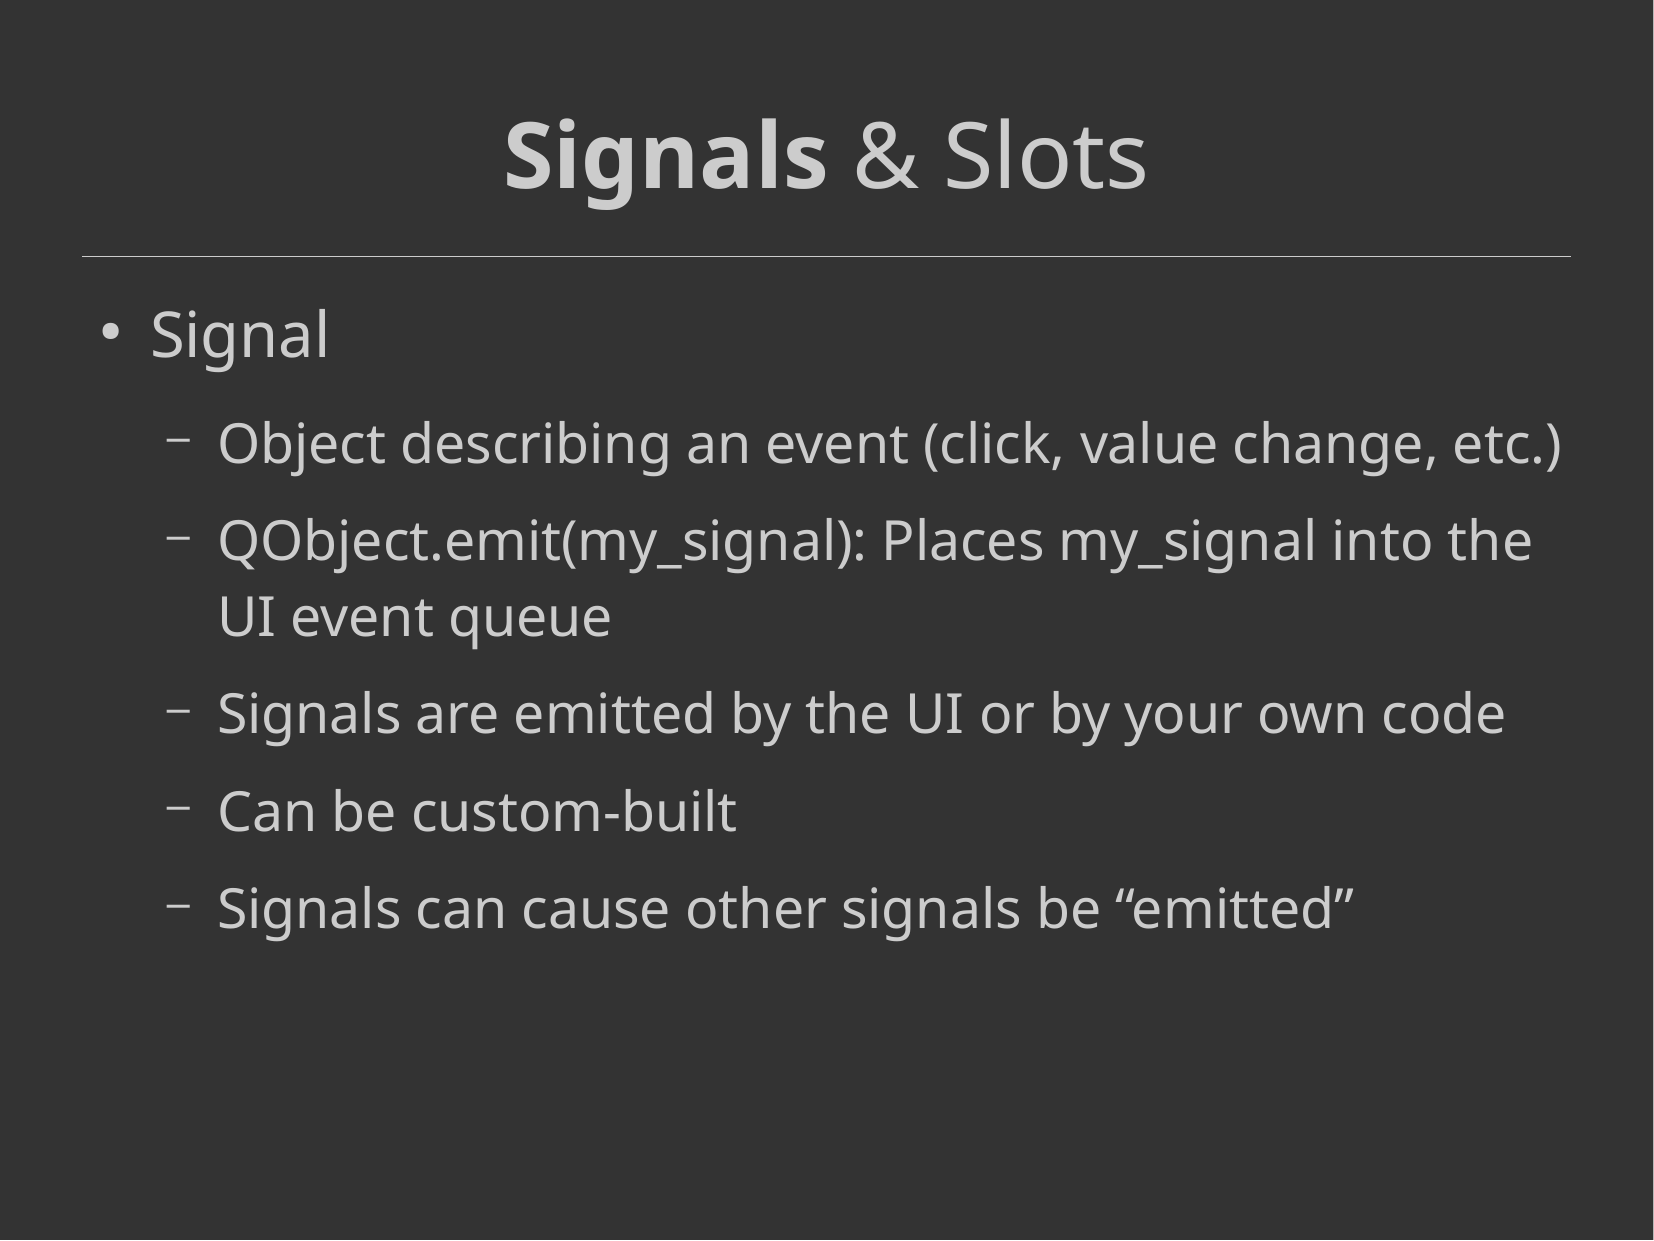

# Signals & Slots
Signal
Object describing an event (click, value change, etc.)
QObject.emit(my_signal): Places my_signal into the UI event queue
Signals are emitted by the UI or by your own code
Can be custom-built
Signals can cause other signals be “emitted”